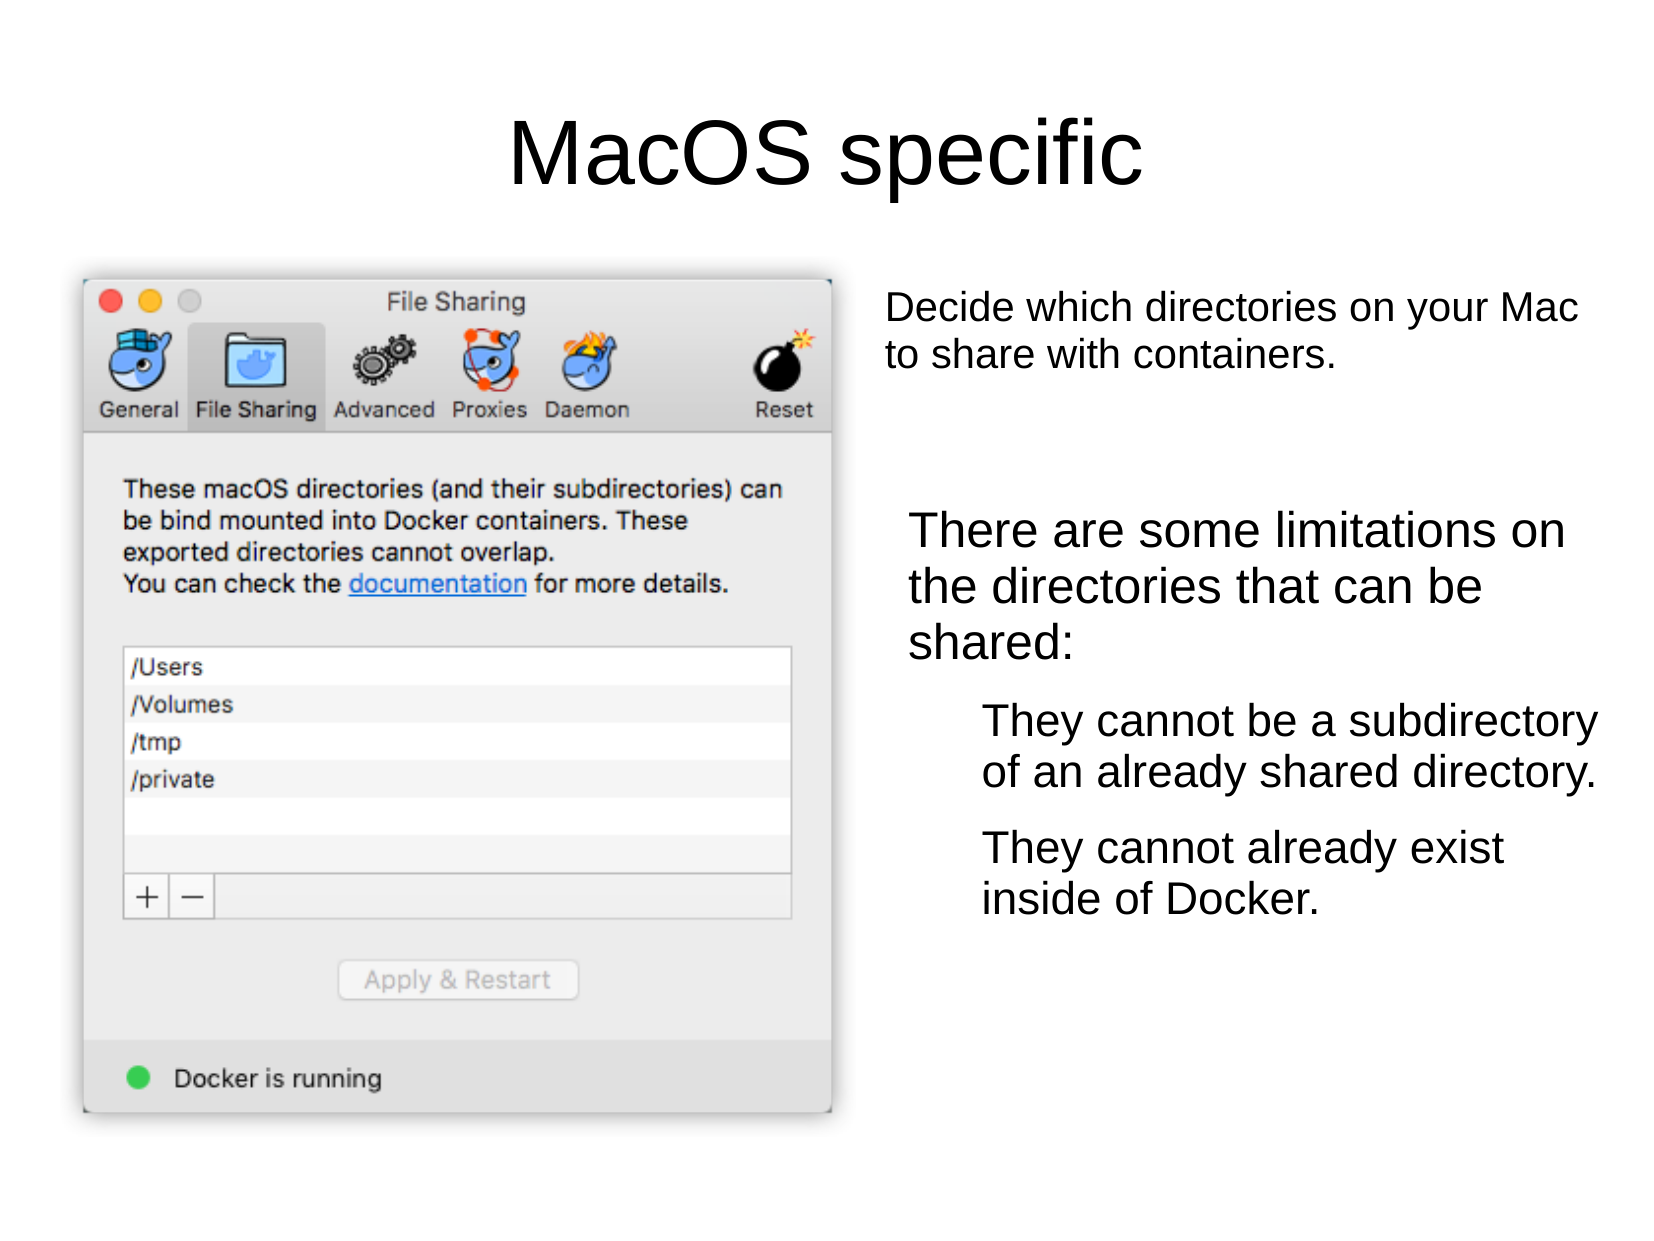

# MacOS specific
Decide which directories on your Mac to share with containers.
There are some limitations on the directories that can be shared:
They cannot be a subdirectory of an already shared directory.
They cannot already exist inside of Docker.